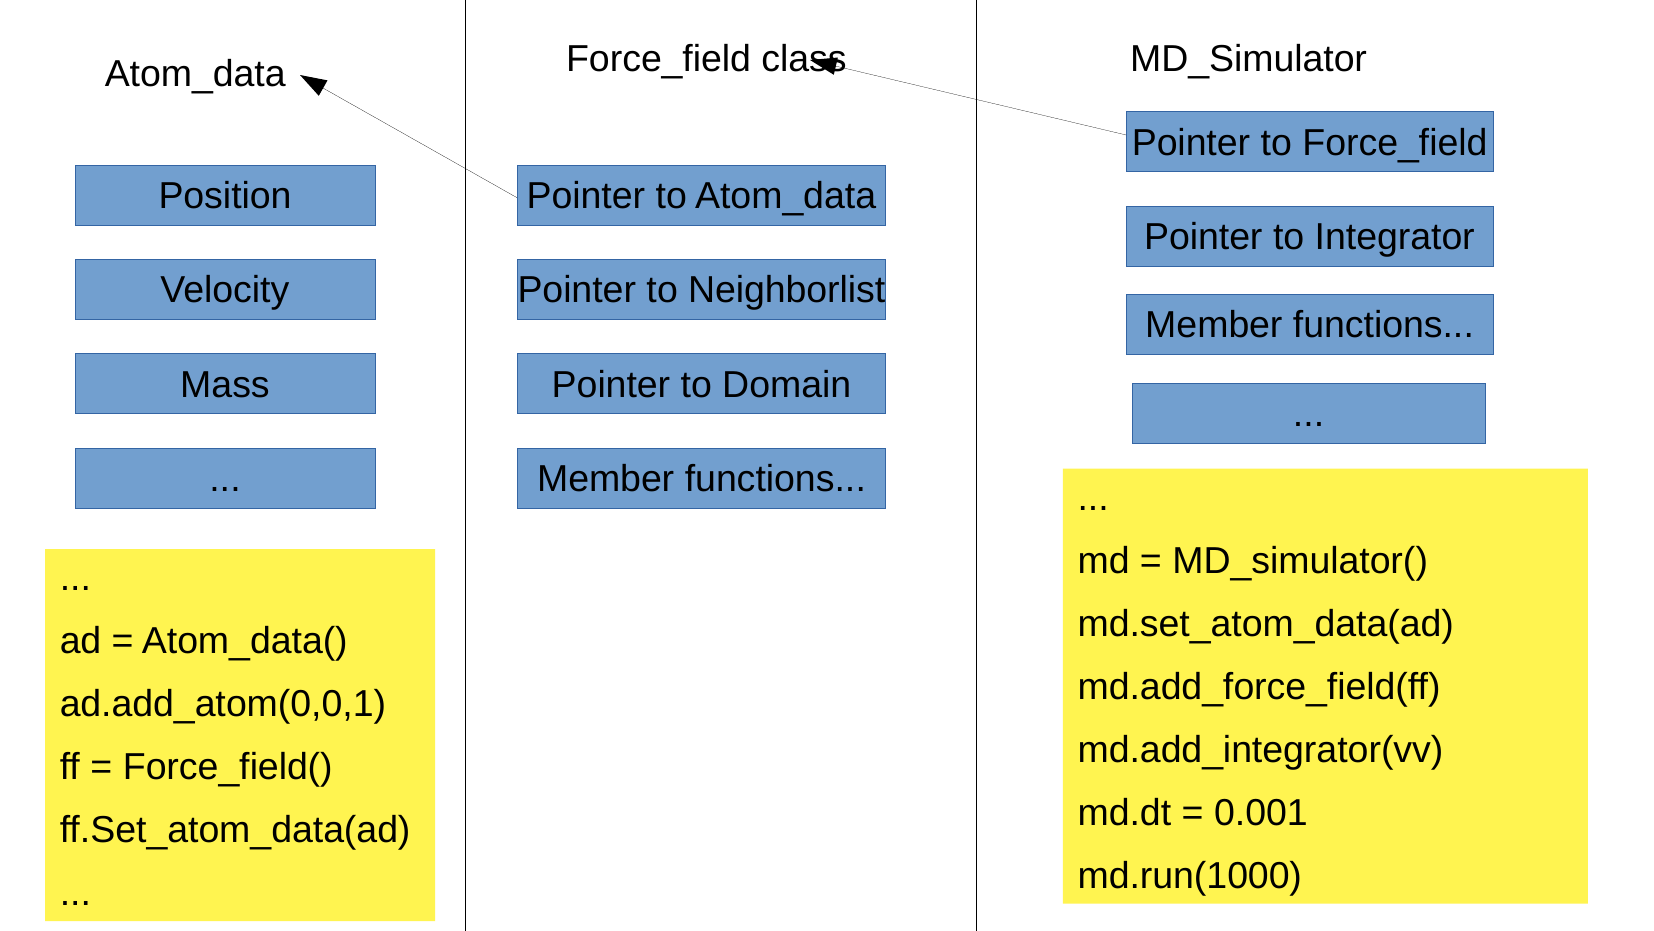

Force_field class
MD_Simulator
Atom_data
Pointer to Force_field
Position
Pointer to Error
Pointer to Atom_data
Pointer to Integrator
Velocity
Pointer to Neighborlist
Member functions...
Mass
Pointer to Domain
...
...
Member functions...
...
md = MD_simulator()
md.set_atom_data(ad)
md.add_force_field(ff)
md.add_integrator(vv)
md.dt = 0.001
md.run(1000)
...
ad = Atom_data()
ad.add_atom(0,0,1)
ff = Force_field()
ff.Set_atom_data(ad)
...